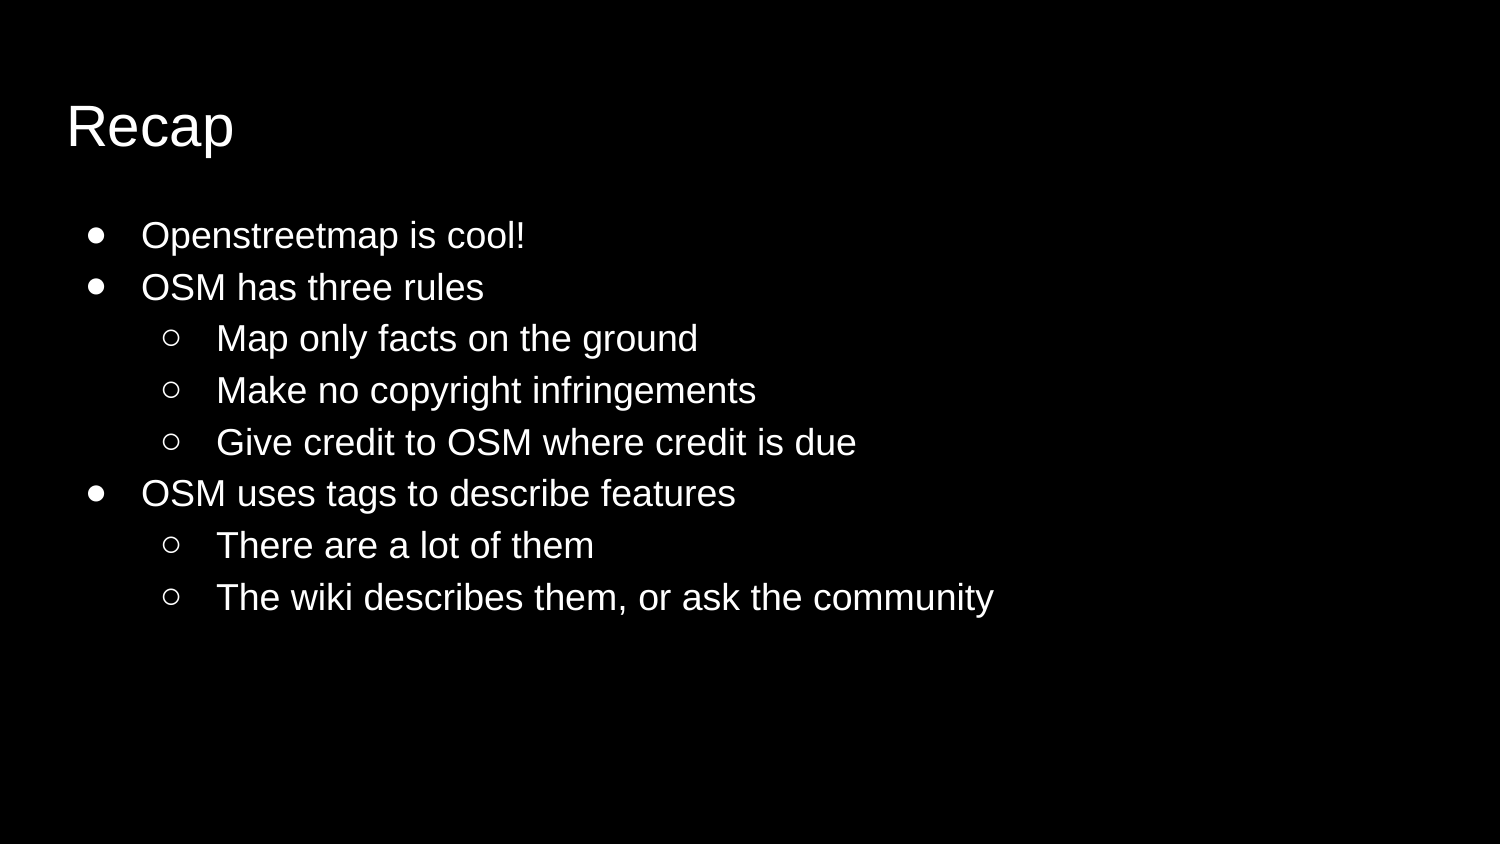

# Recap
Openstreetmap is cool!
OSM has three rules
Map only facts on the ground
Make no copyright infringements
Give credit to OSM where credit is due
OSM uses tags to describe features
There are a lot of them
The wiki describes them, or ask the community